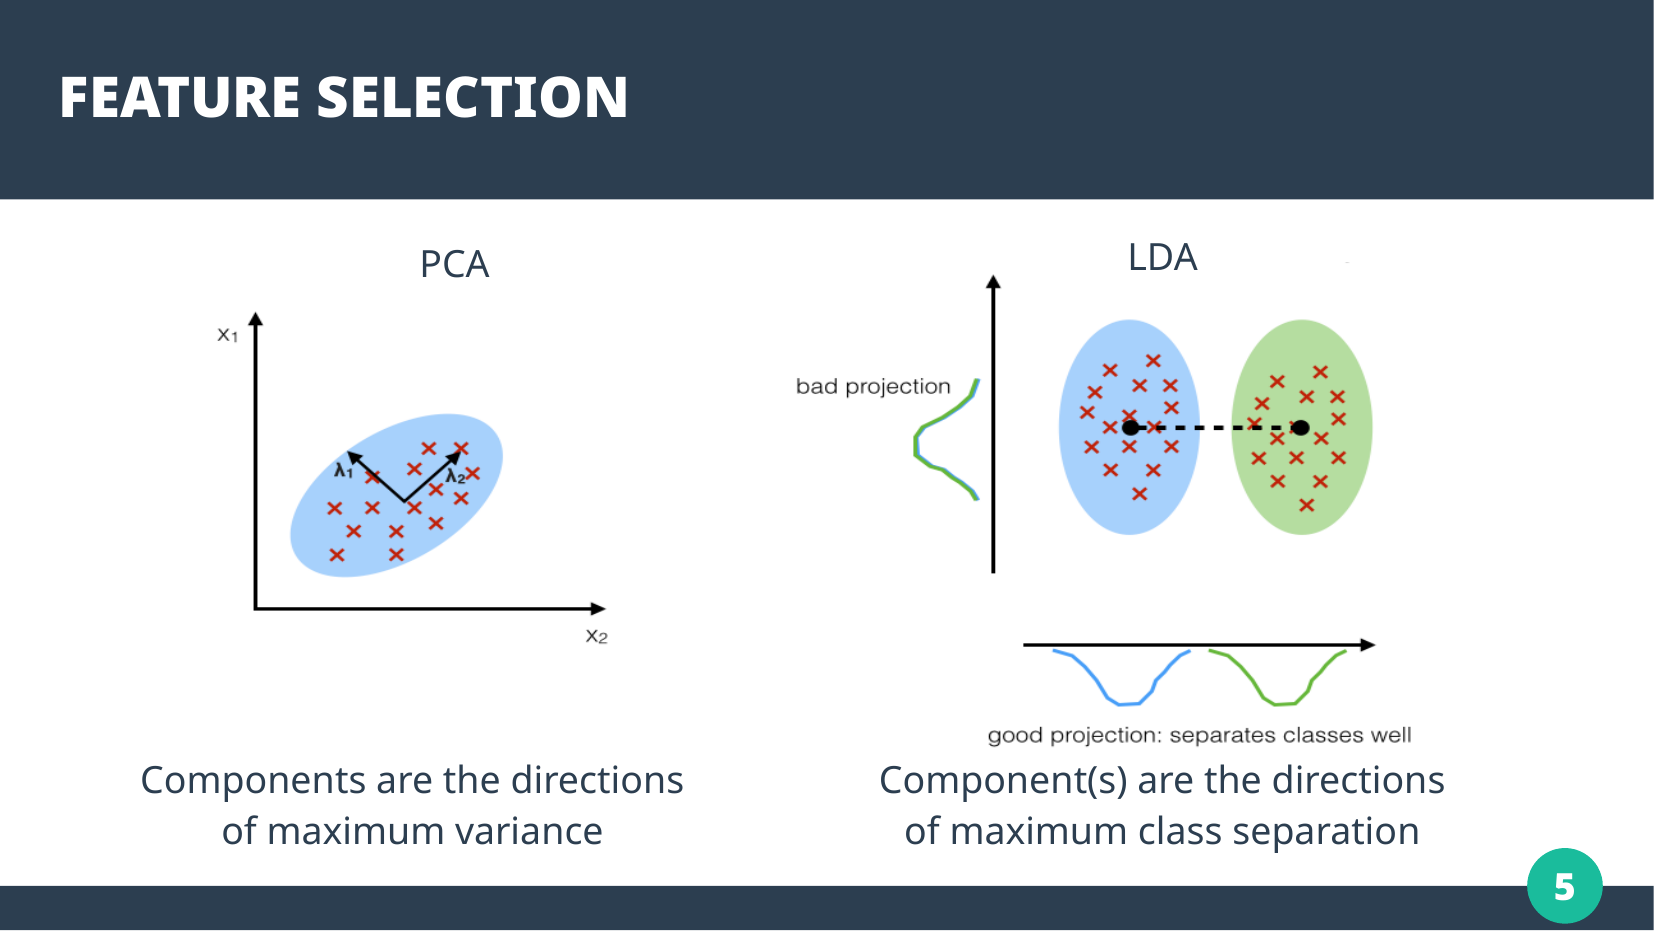

# FEATURE SELECTION
LDA
PCA
Components are the directions of maximum variance
Component(s) are the directions of maximum class separation